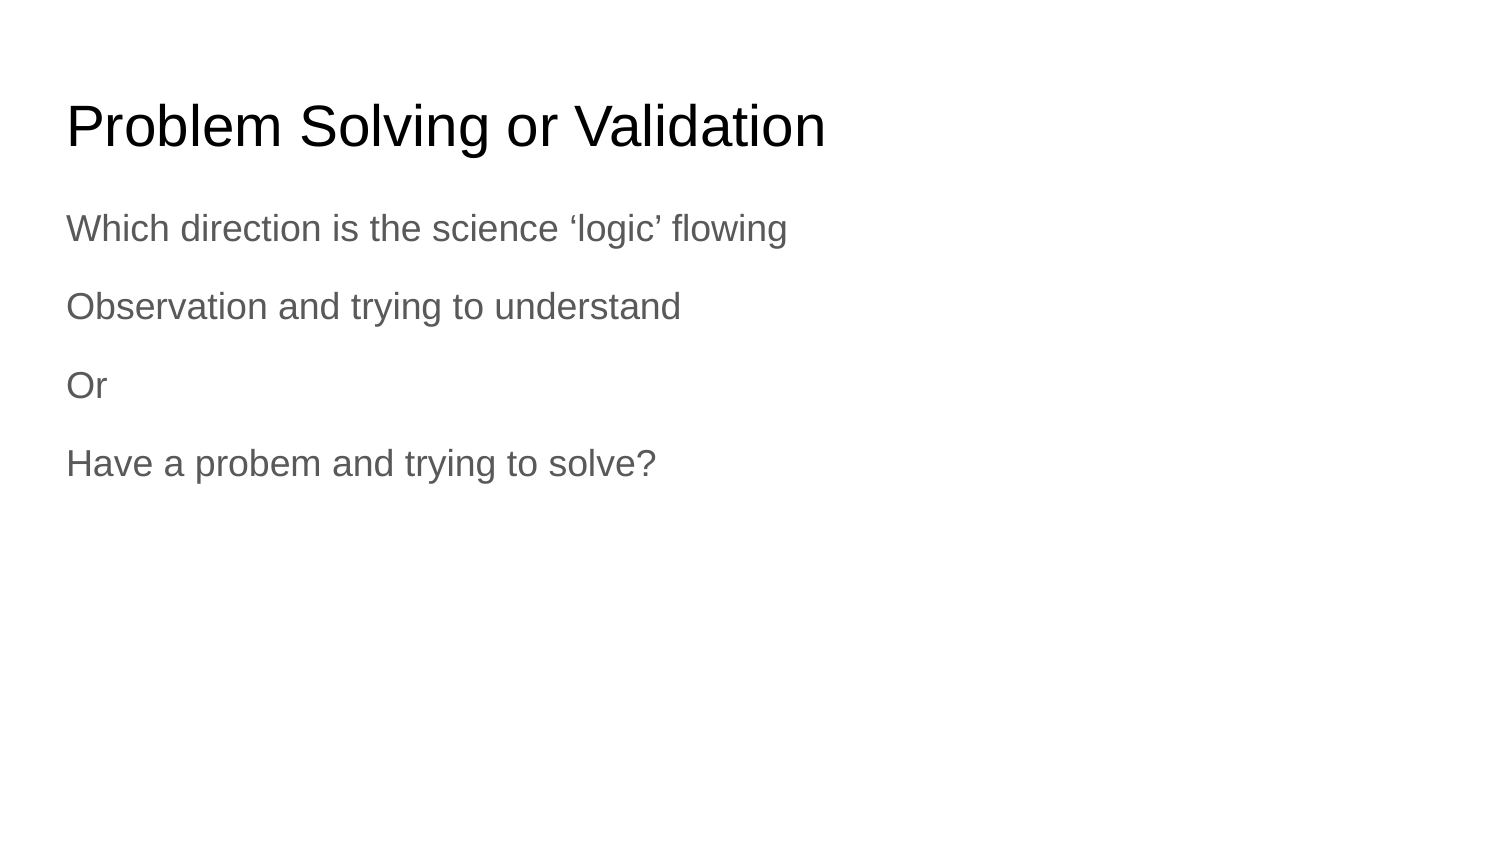

# Problem Solving or Validation
Which direction is the science ‘logic’ flowing
Observation and trying to understand
Or
Have a probem and trying to solve?